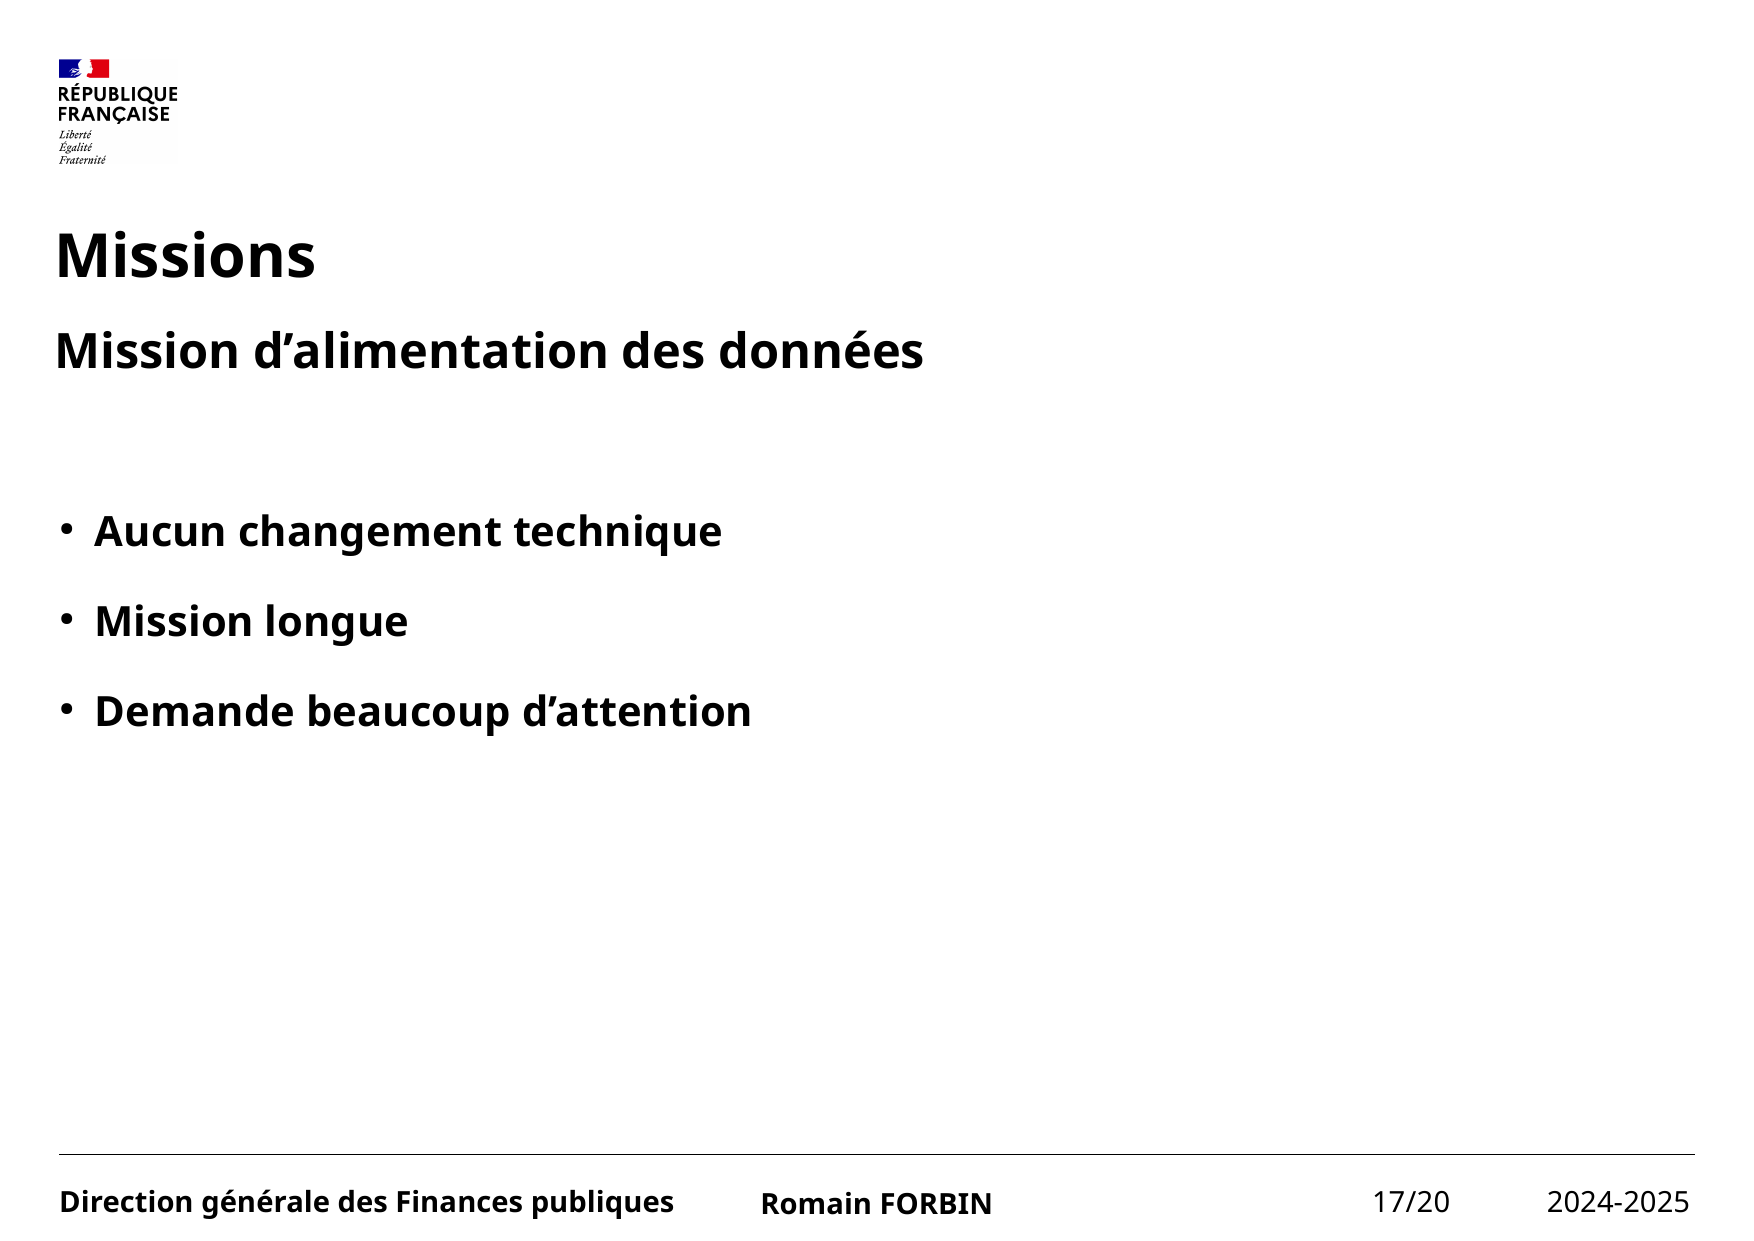

# Missions
Mission d’alimentation des données
Aucun changement technique
Mission longue
Demande beaucoup d’attention